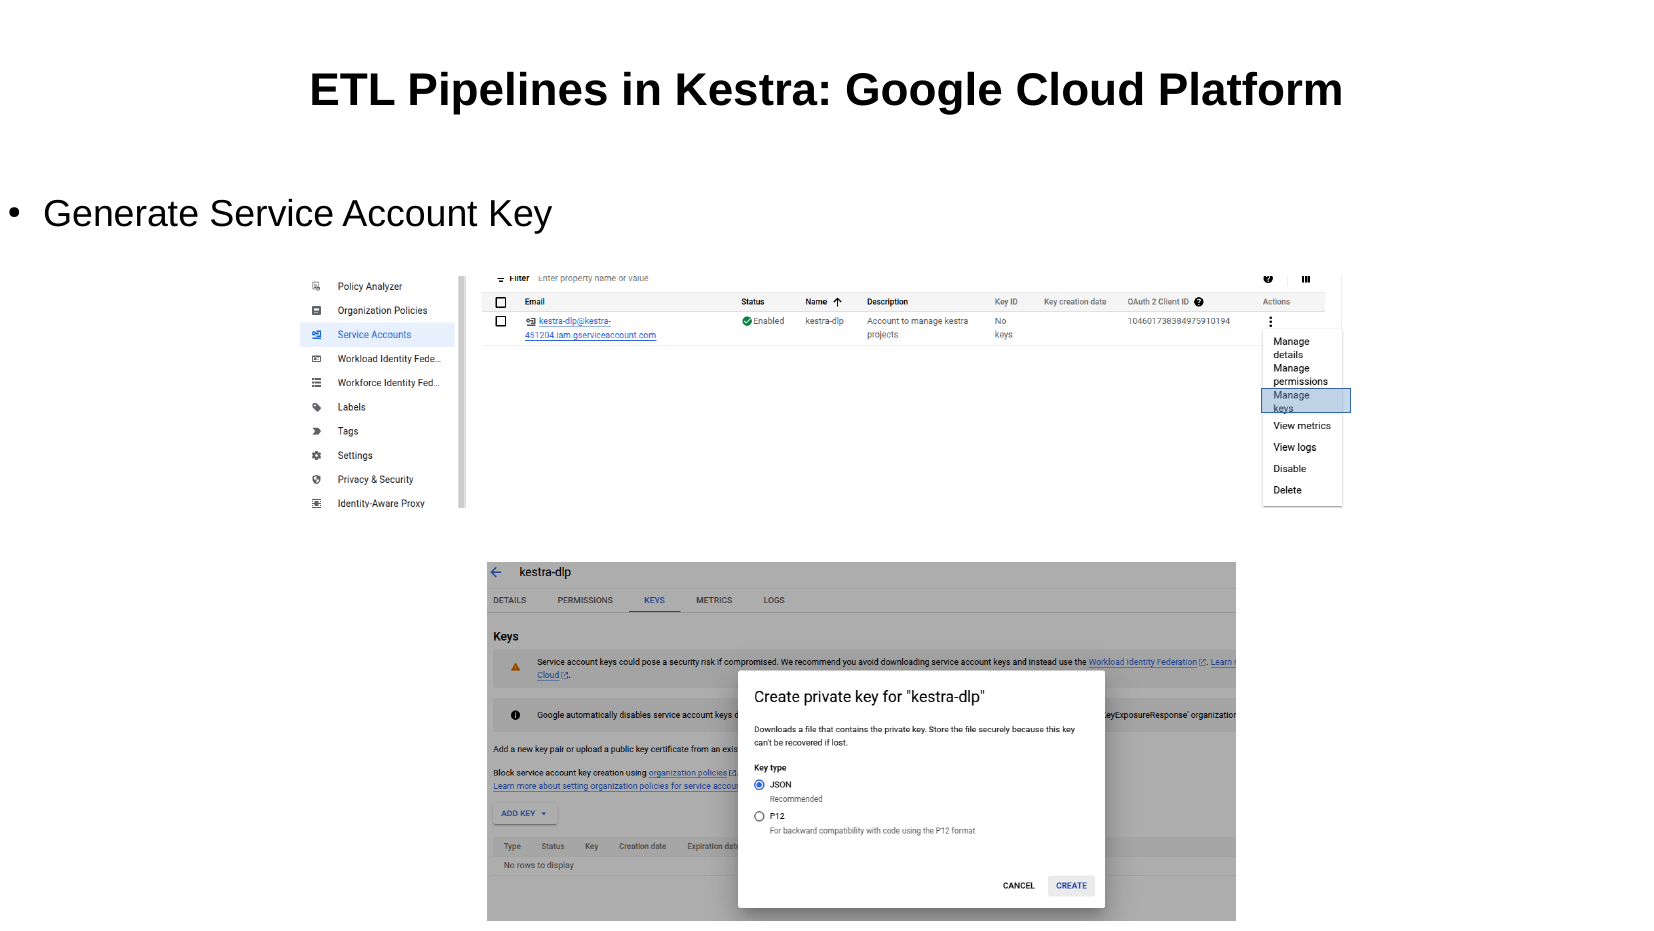

# ETL Pipelines in Kestra: Google Cloud Platform
Generate Service Account Key